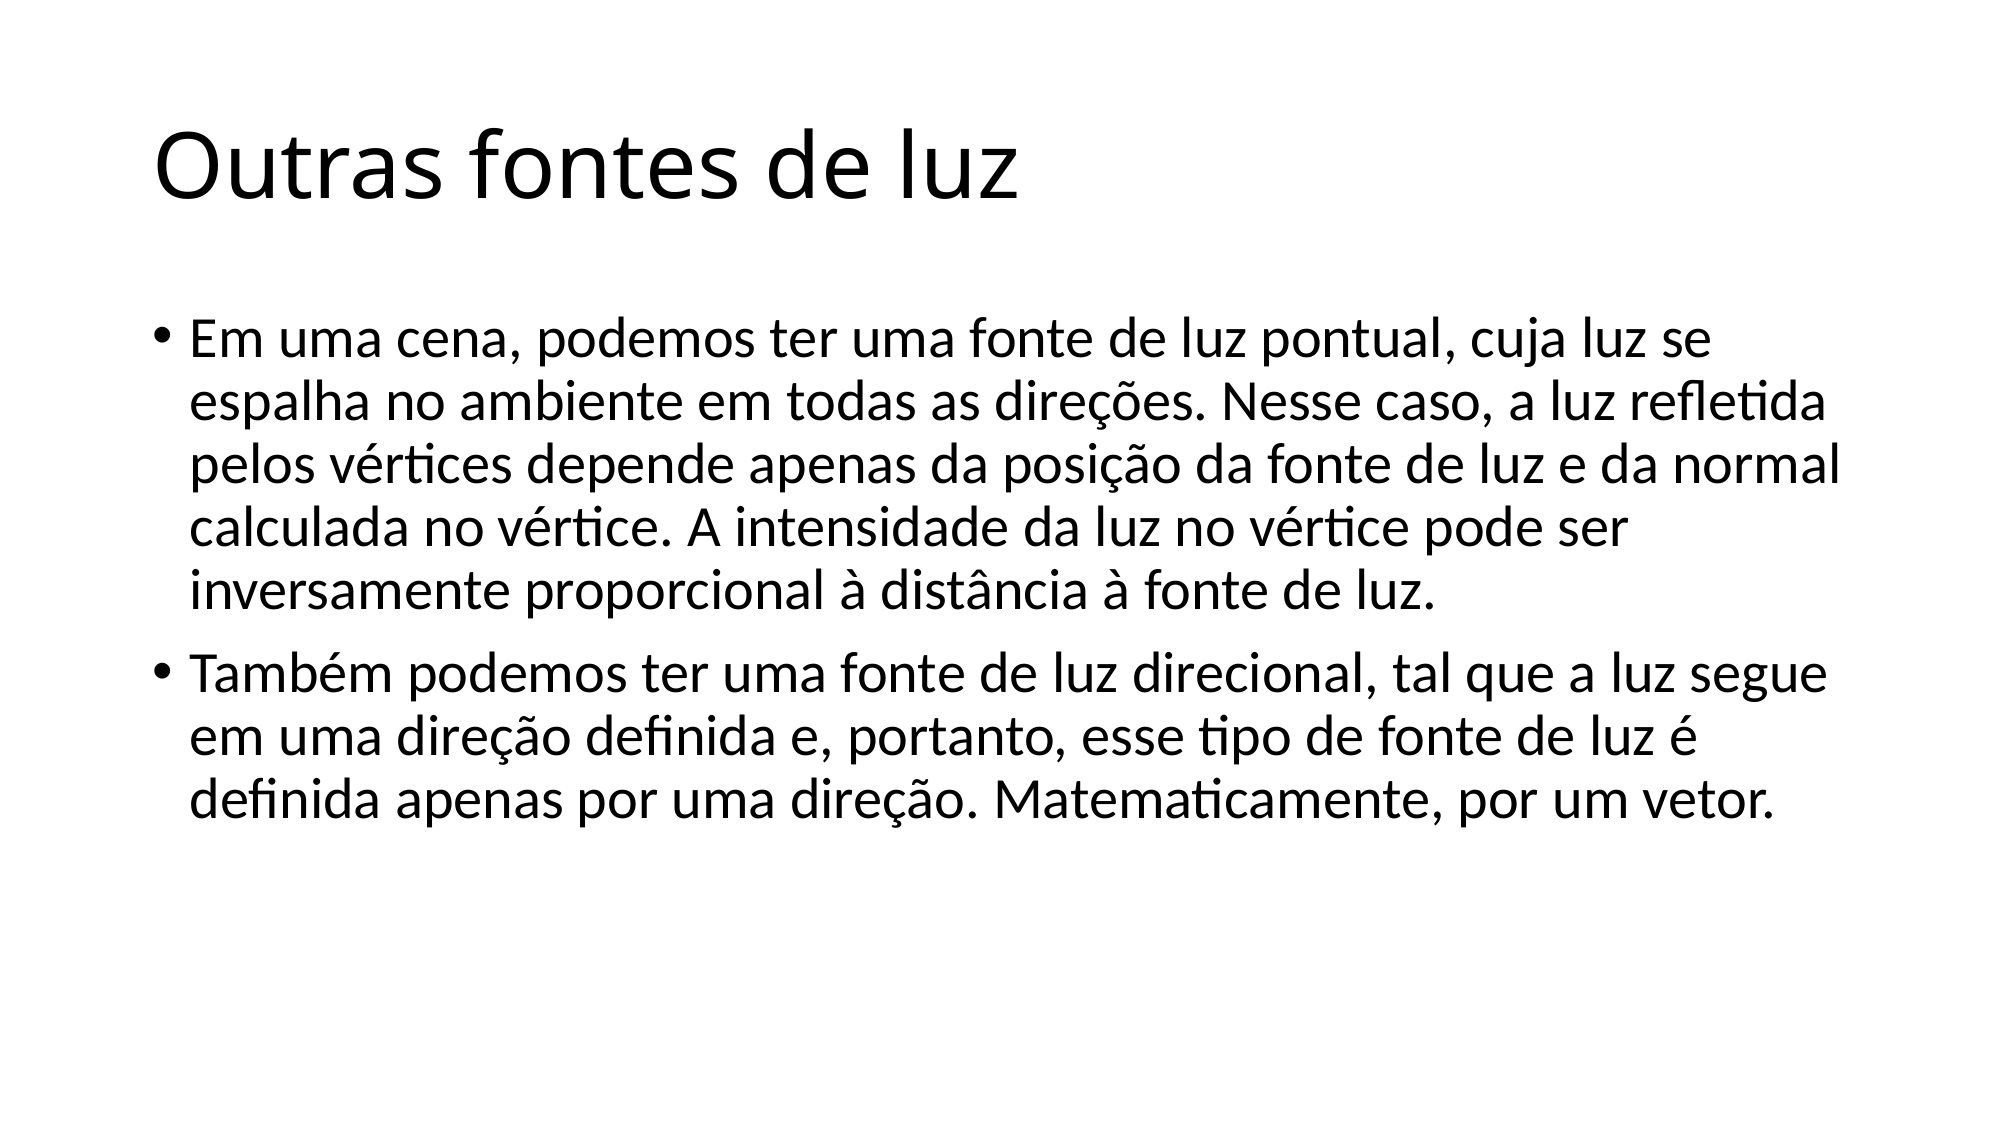

# Outras fontes de luz
Em uma cena, podemos ter uma fonte de luz pontual, cuja luz se espalha no ambiente em todas as direções. Nesse caso, a luz refletida pelos vértices depende apenas da posição da fonte de luz e da normal calculada no vértice. A intensidade da luz no vértice pode ser inversamente proporcional à distância à fonte de luz.
Também podemos ter uma fonte de luz direcional, tal que a luz segue em uma direção definida e, portanto, esse tipo de fonte de luz é definida apenas por uma direção. Matematicamente, por um vetor.